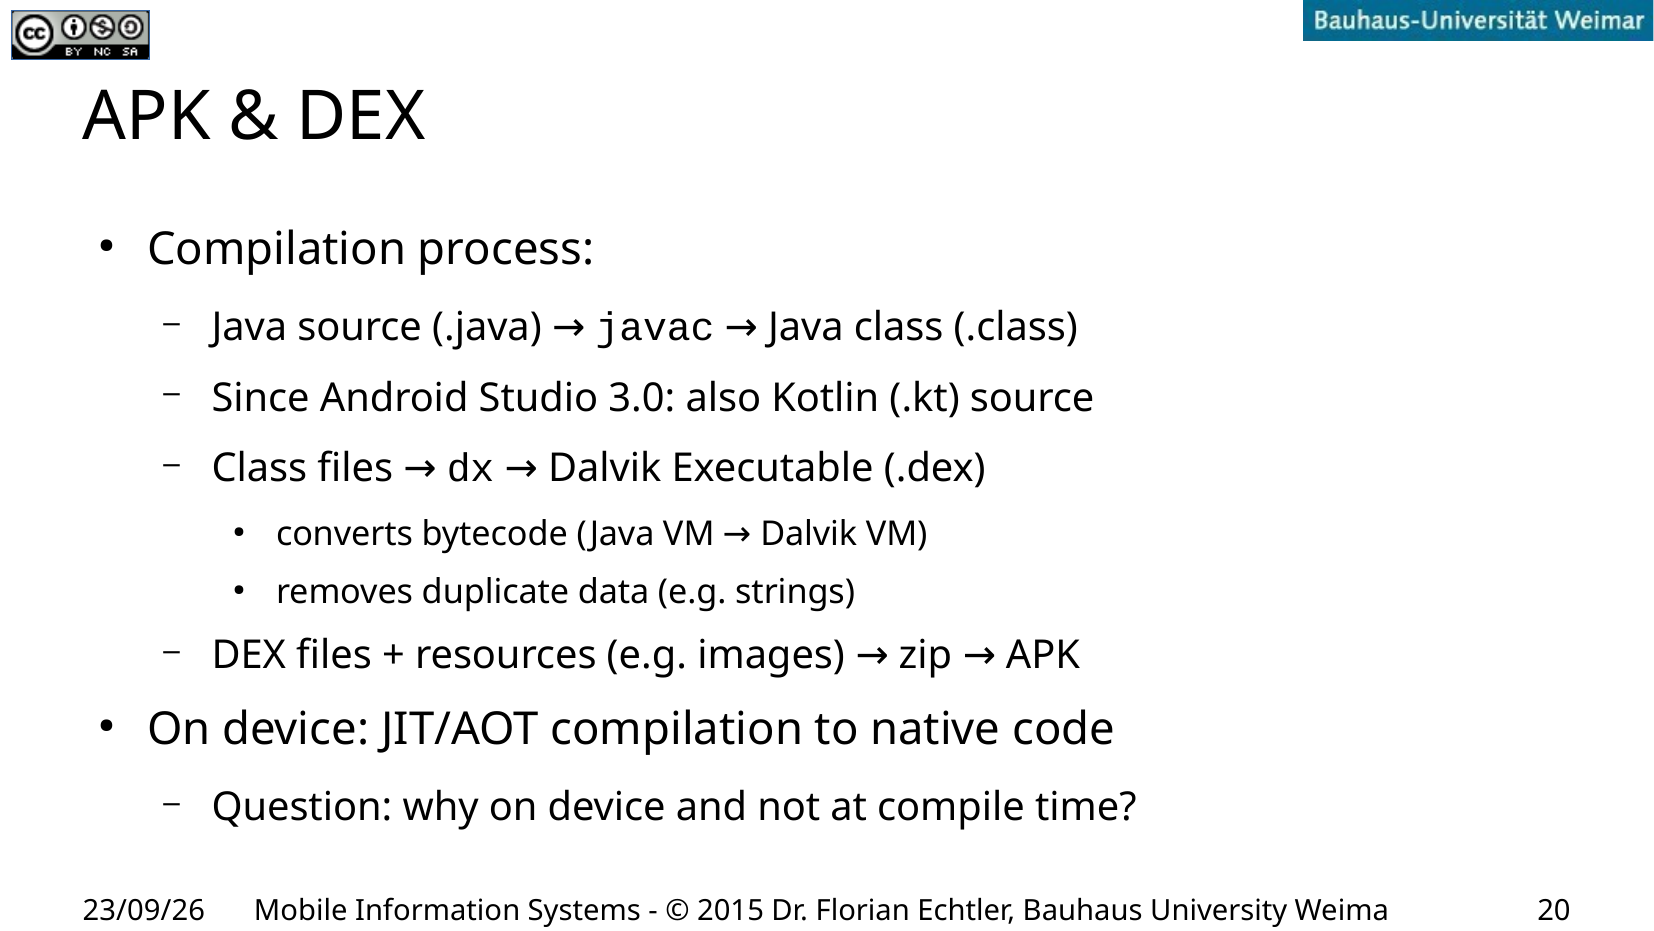

# APK & DEX
Compilation process:
Java source (.java) → javac → Java class (.class)
Since Android Studio 3.0: also Kotlin (.kt) source
Class files → dx → Dalvik Executable (.dex)
converts bytecode (Java VM → Dalvik VM)
removes duplicate data (e.g. strings)
DEX files + resources (e.g. images) → zip → APK
On device: JIT/AOT compilation to native code
Question: why on device and not at compile time?
Mobile Information Systems - © 2015 Dr. Florian Echtler, Bauhaus University Weimar
20